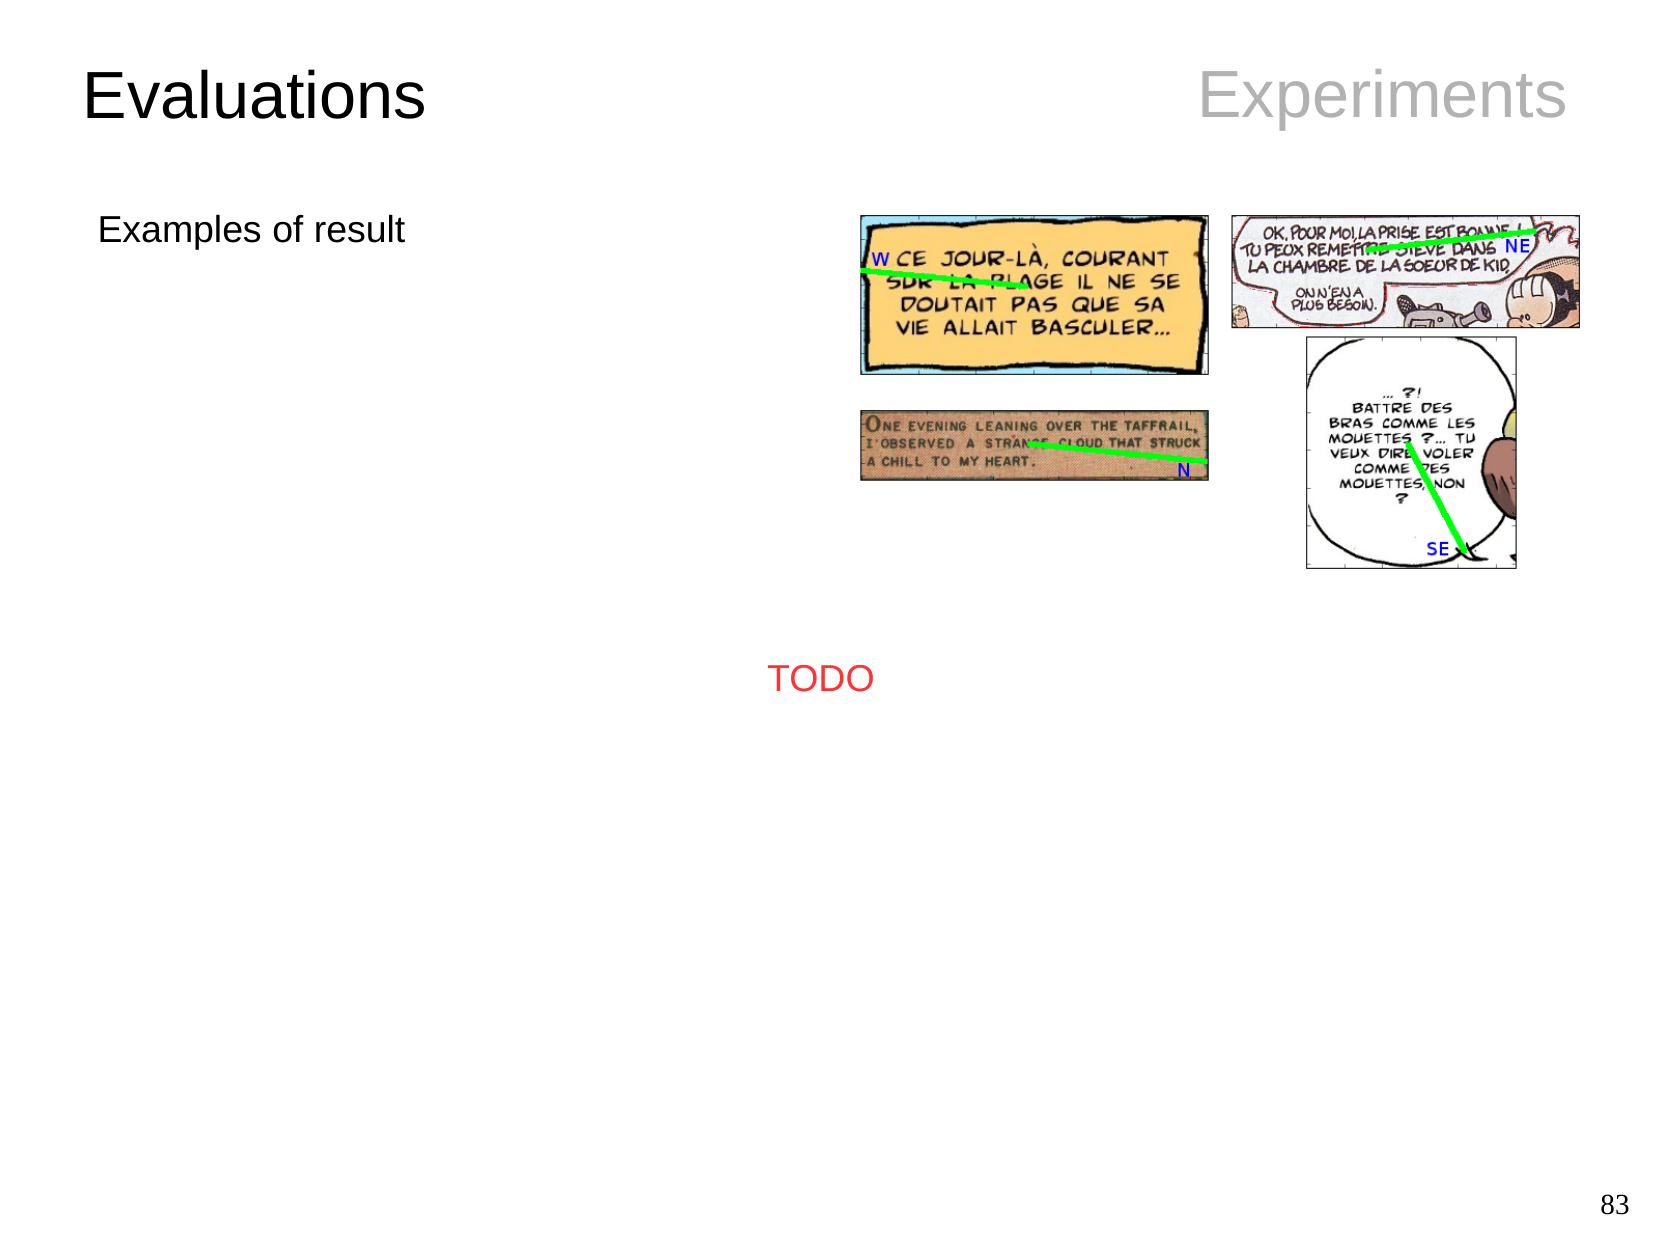

# Evaluations
Examples of result
TODO
83